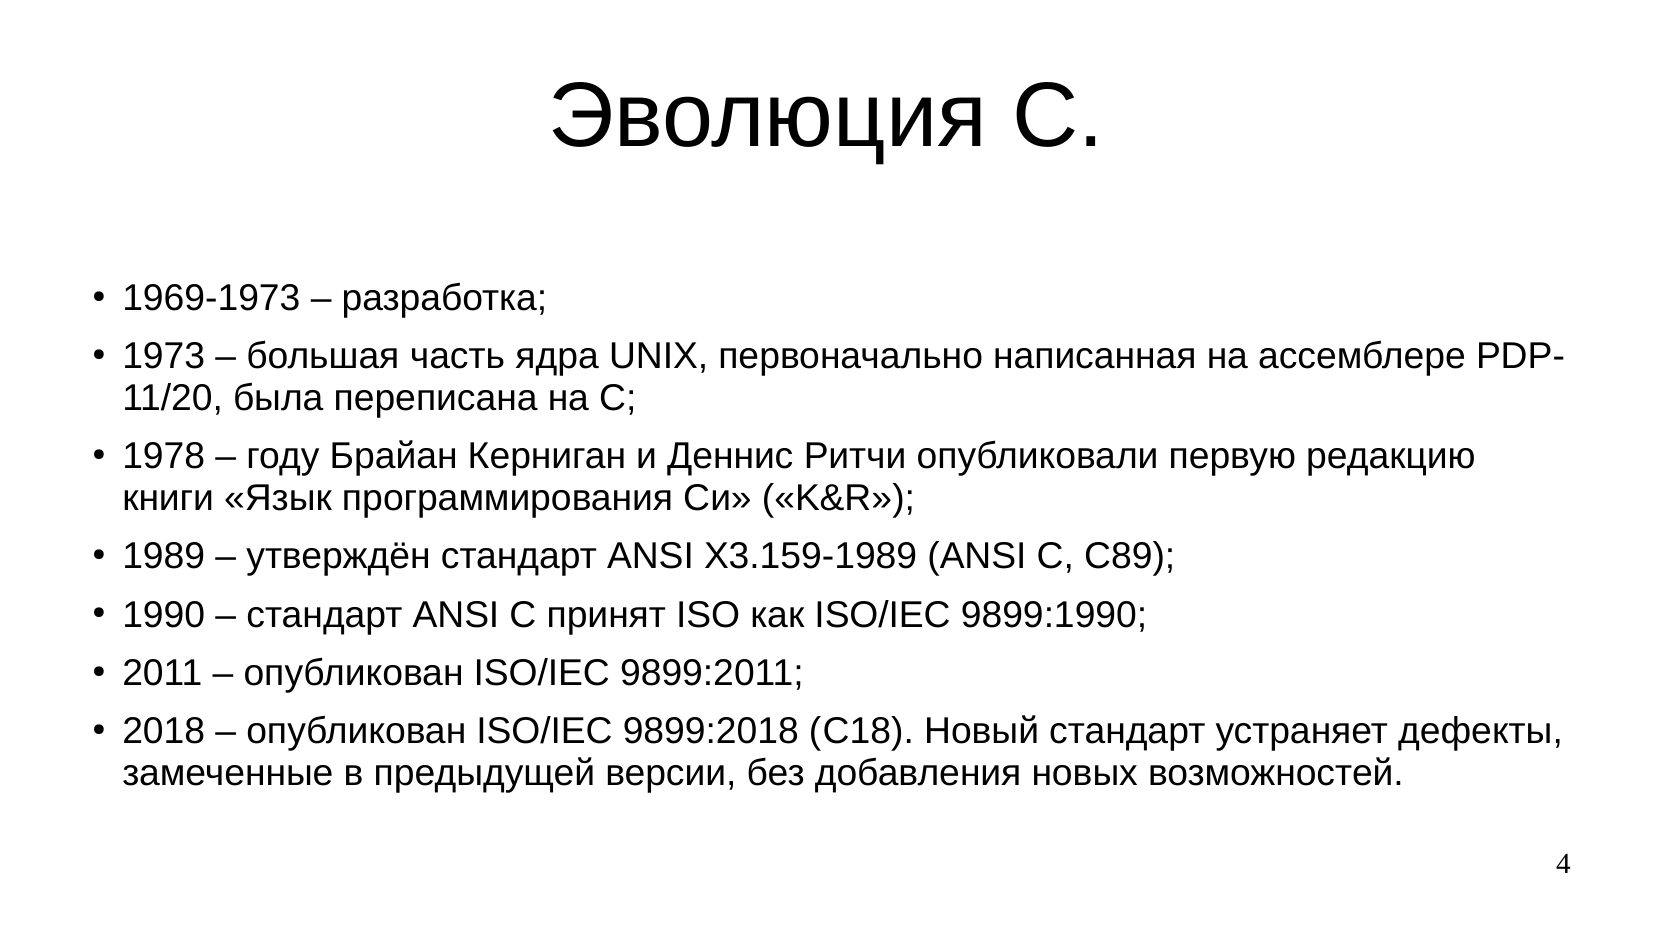

# Эволюция C.
1969-1973 – разработка;
1973 – большая часть ядра UNIX, первоначально написанная на ассемблере PDP-11/20, была переписана на С;
1978 – году Брайан Керниган и Деннис Ритчи опубликовали первую редакцию книги «Язык программирования Си» («K&R»);
1989 – утверждён стандарт ANSI X3.159-1989 (ANSI C, C89);
1990 – стандарт ANSI C принят ISO как ISO/IEC 9899:1990;
2011 – опубликован ISO/IEC 9899:2011;
2018 – опубликован ISO/IEC 9899:2018 (C18). Новый стандарт устраняет дефекты, замеченные в предыдущей версии, без добавления новых возможностей.
4